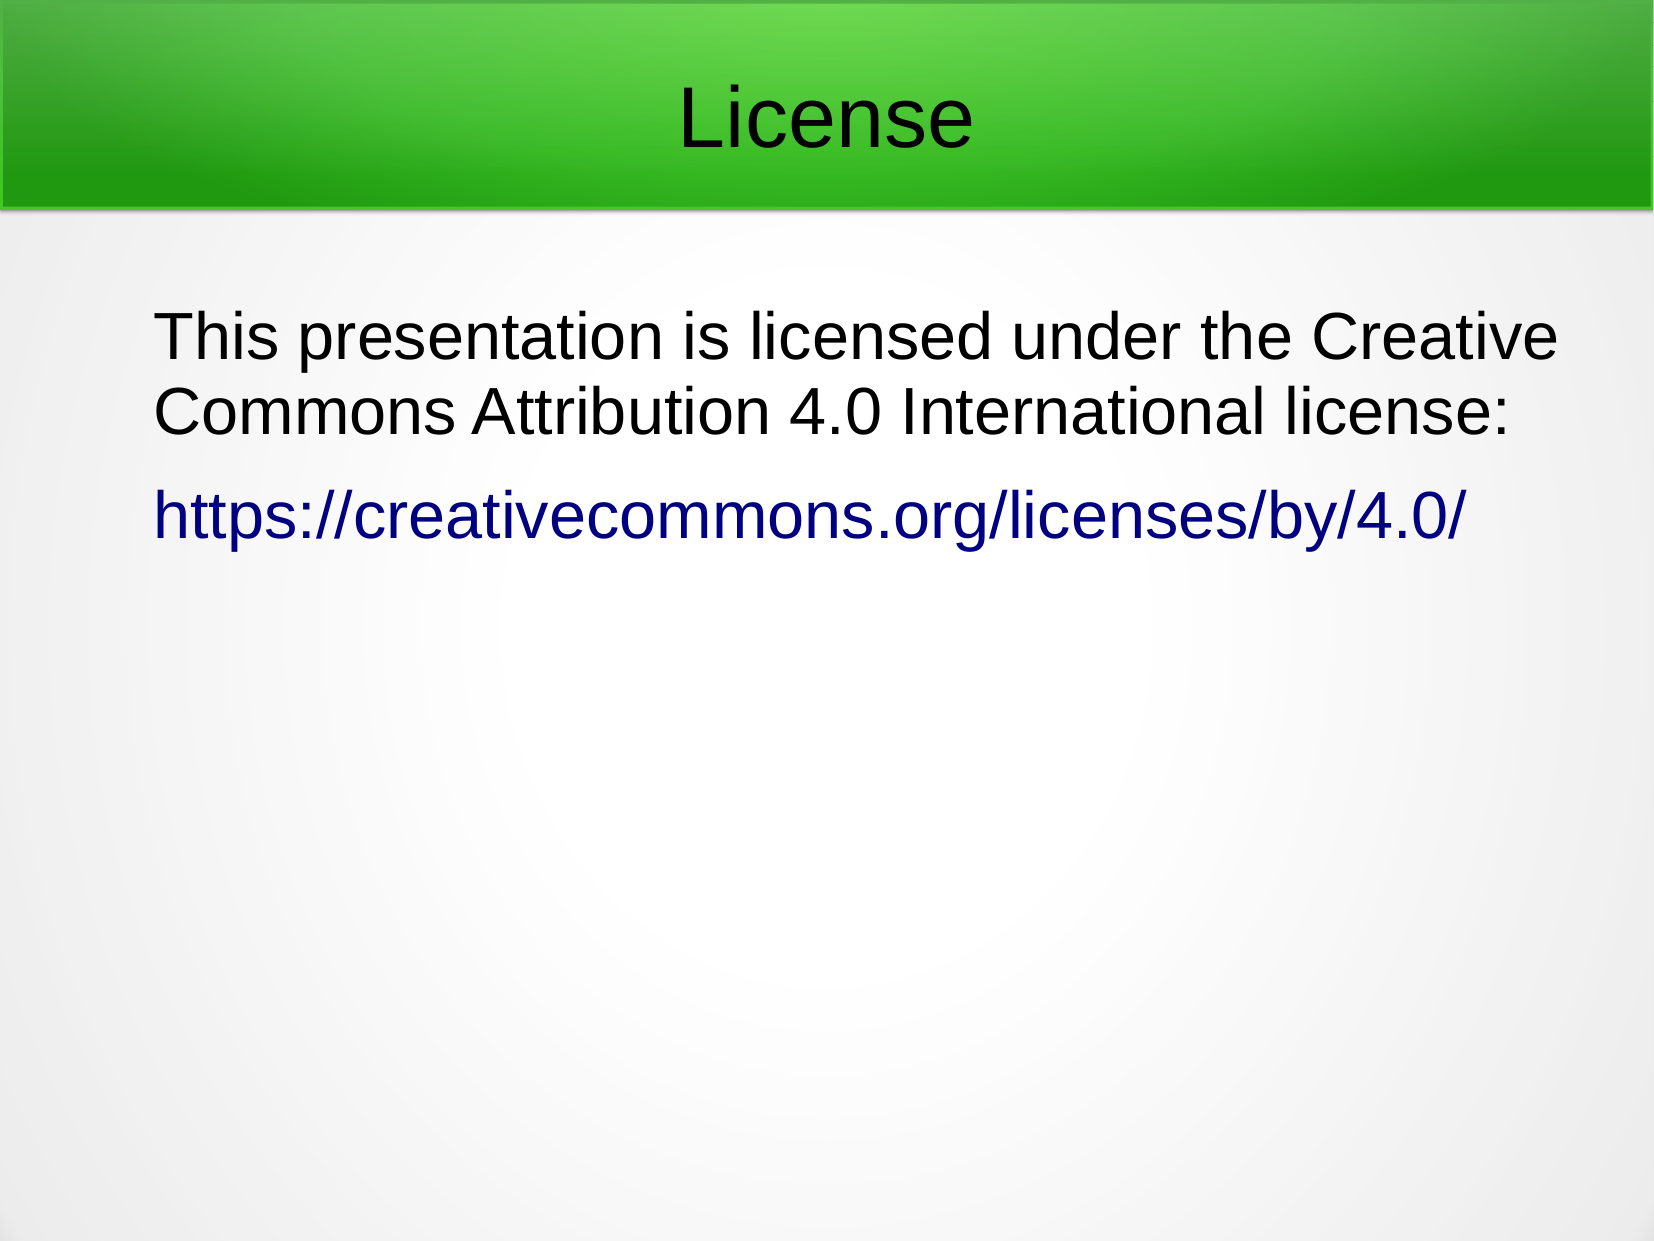

# License
This presentation is licensed under the Creative Commons Attribution 4.0 International license:
https://creativecommons.org/licenses/by/4.0/